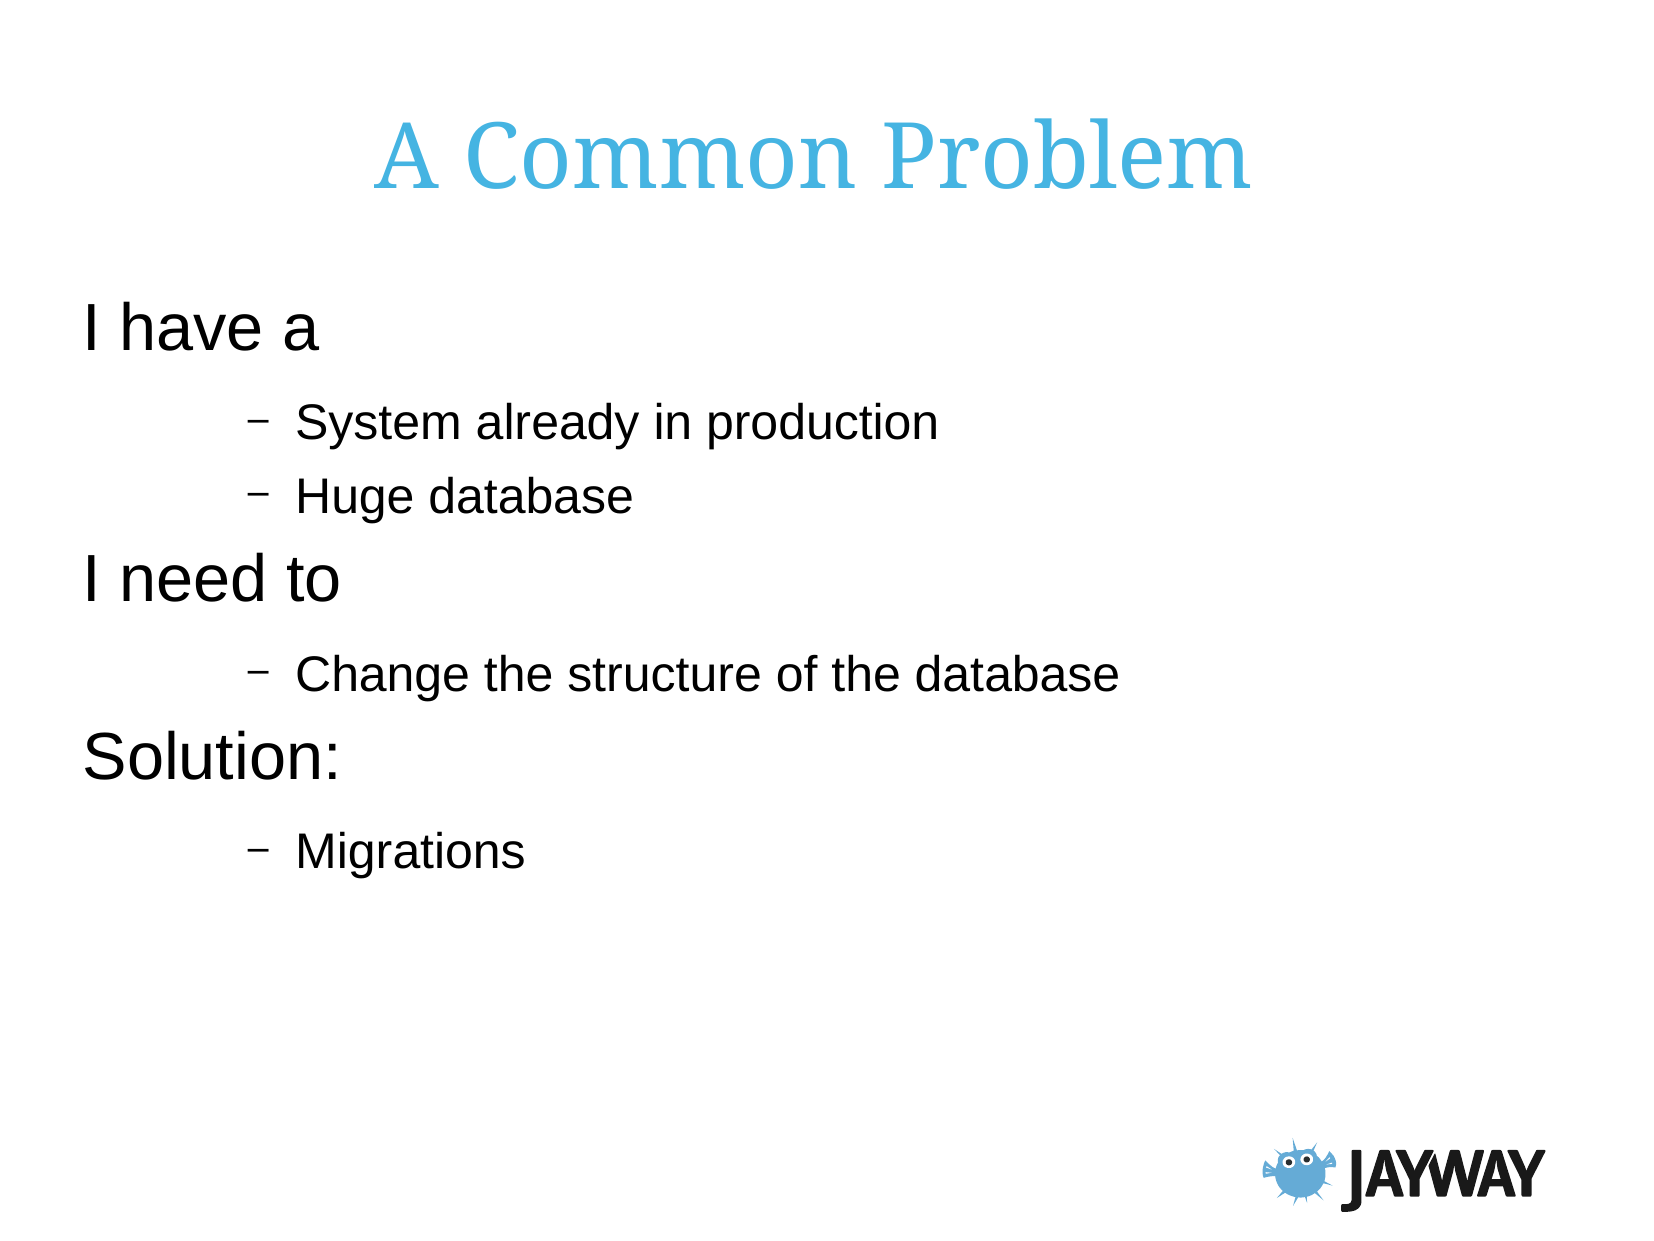

# A Common Problem
I have a
System already in production
Huge database
I need to
Change the structure of the database
Solution:
Migrations